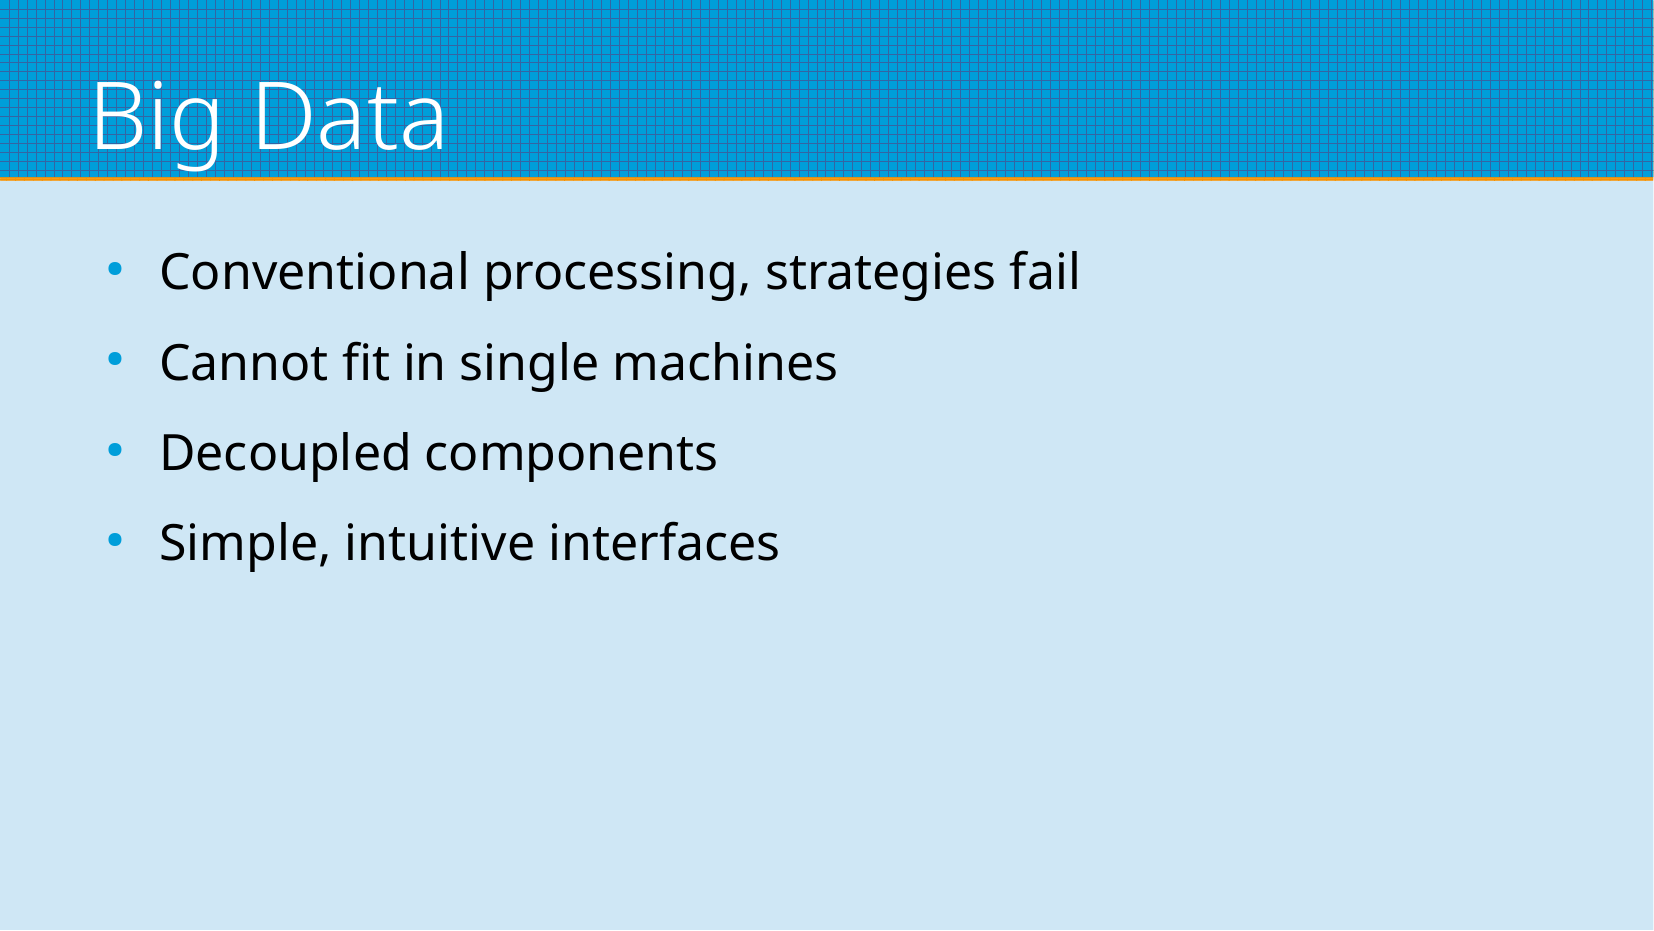

# Big Data
Conventional processing, strategies fail
Cannot fit in single machines
Decoupled components
Simple, intuitive interfaces